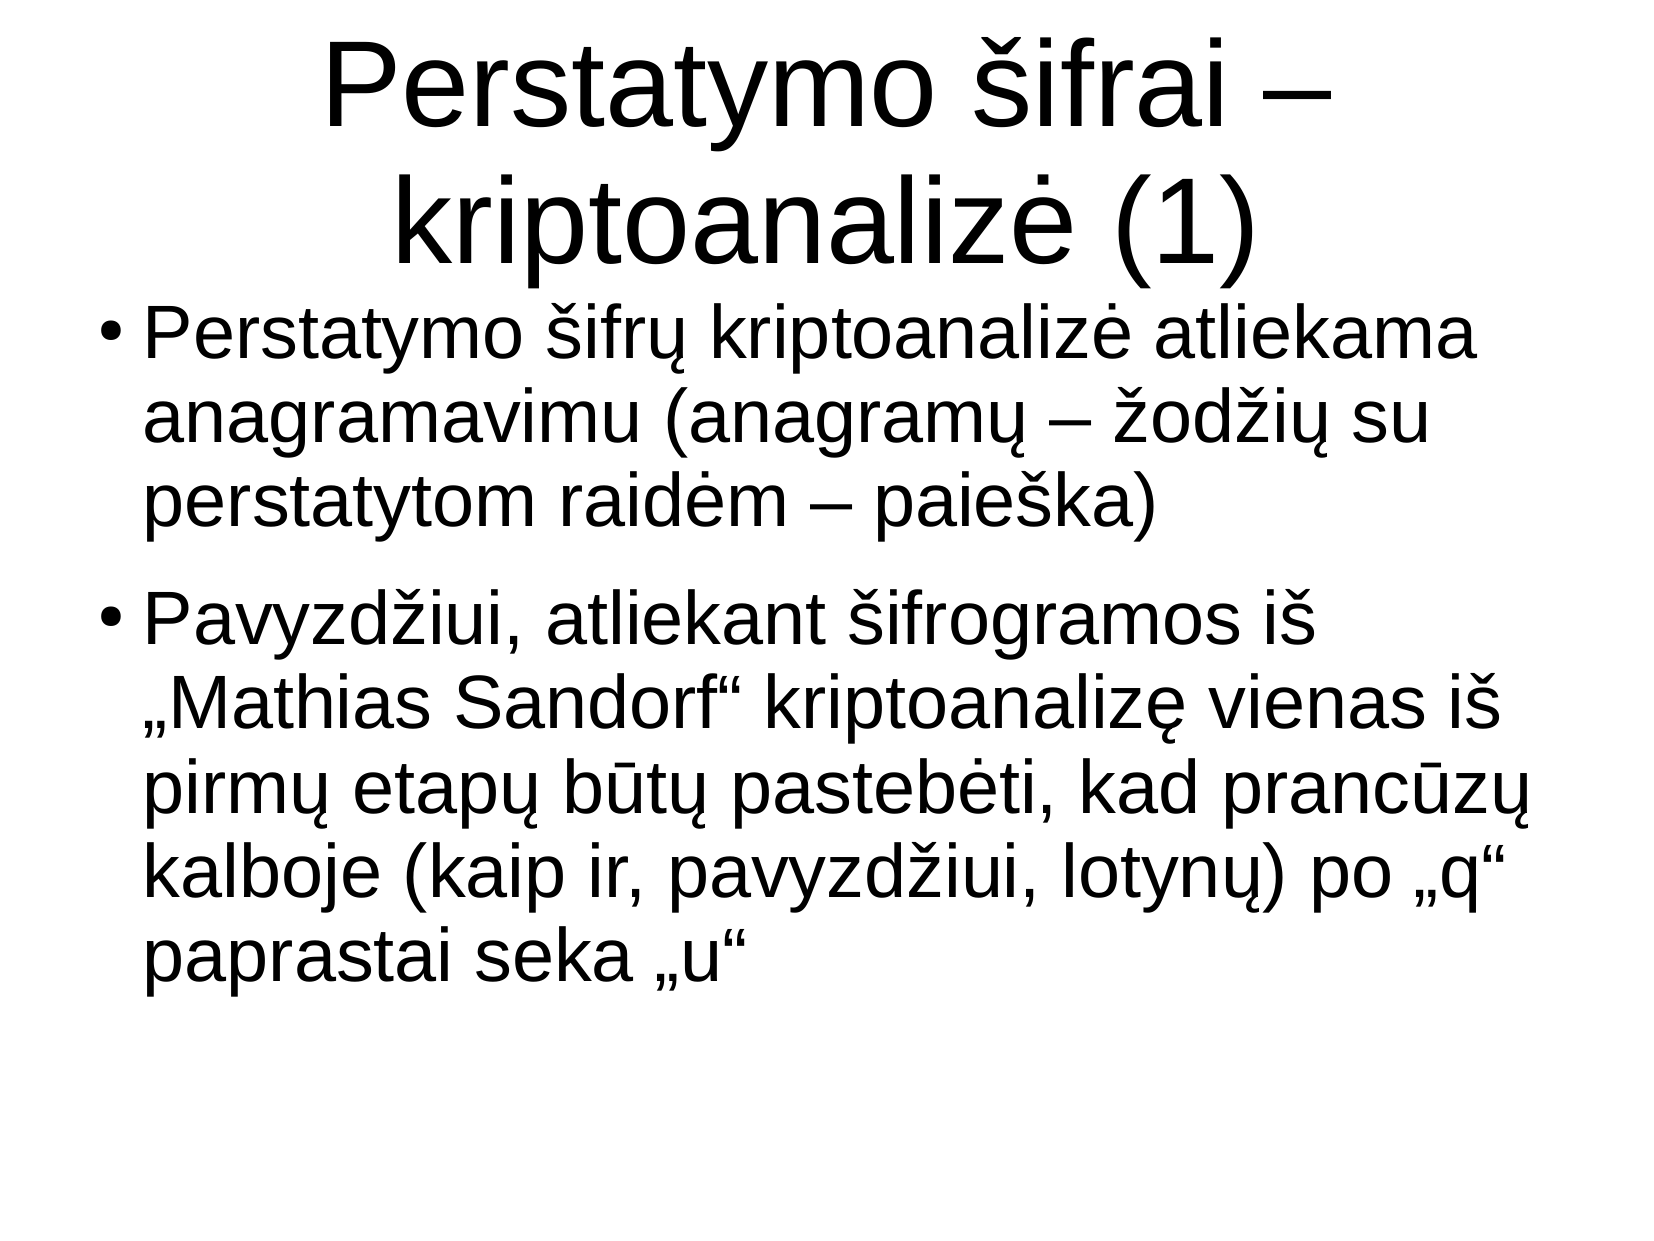

# Perstatymo šifrai – kriptoanalizė (1)
Perstatymo šifrų kriptoanalizė atliekama anagramavimu (anagramų – žodžių su perstatytom raidėm – paieška)
Pavyzdžiui, atliekant šifrogramos iš „Mathias Sandorf“ kriptoanalizę vienas iš pirmų etapų būtų pastebėti, kad prancūzų kalboje (kaip ir, pavyzdžiui, lotynų) po „q“ paprastai seka „u“